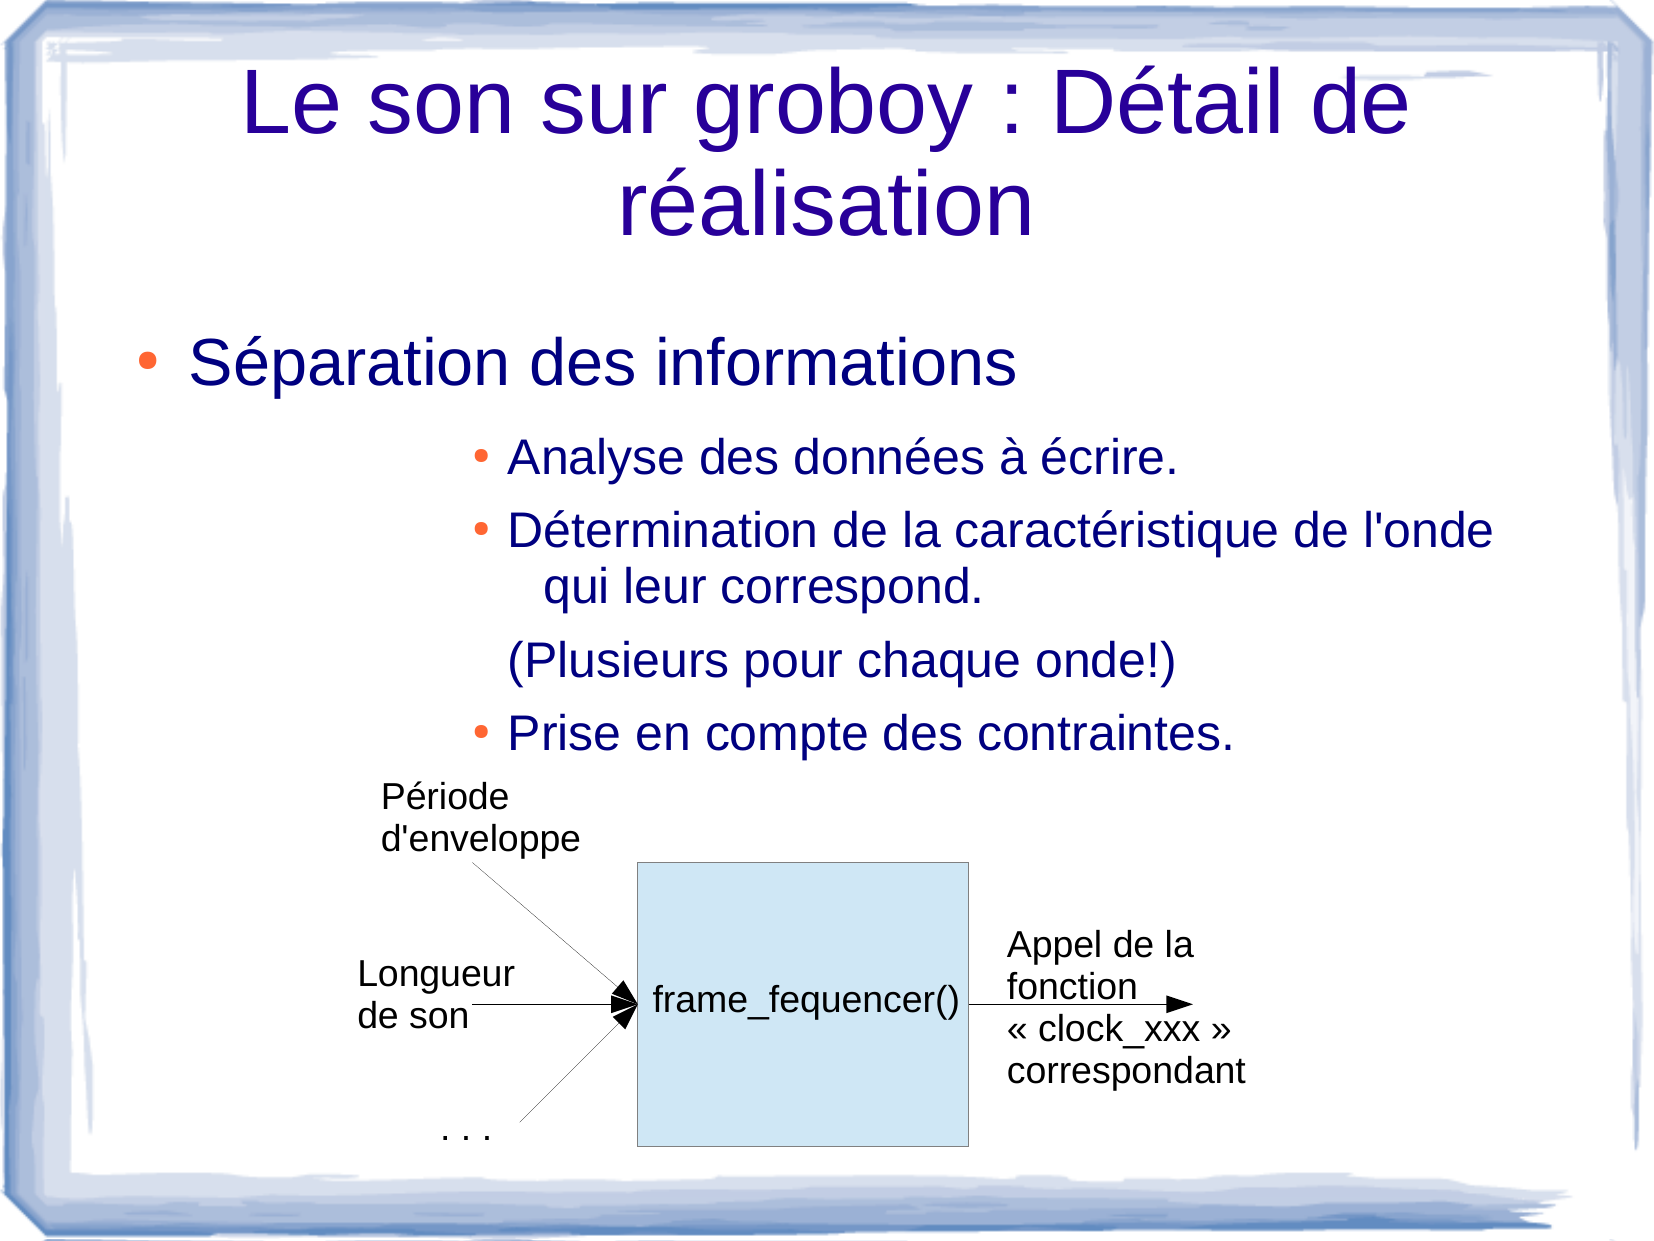

# Le son sur groboy : Détail de réalisation
Séparation des informations
Analyse des données à écrire.
Détermination de la caractéristique de l'onde qui leur correspond.
(Plusieurs pour chaque onde!)
Prise en compte des contraintes.
Période d'enveloppe
Appel de la fonction « clock_xxx » correspondant
Longueur de son
frame_fequencer()
. . .